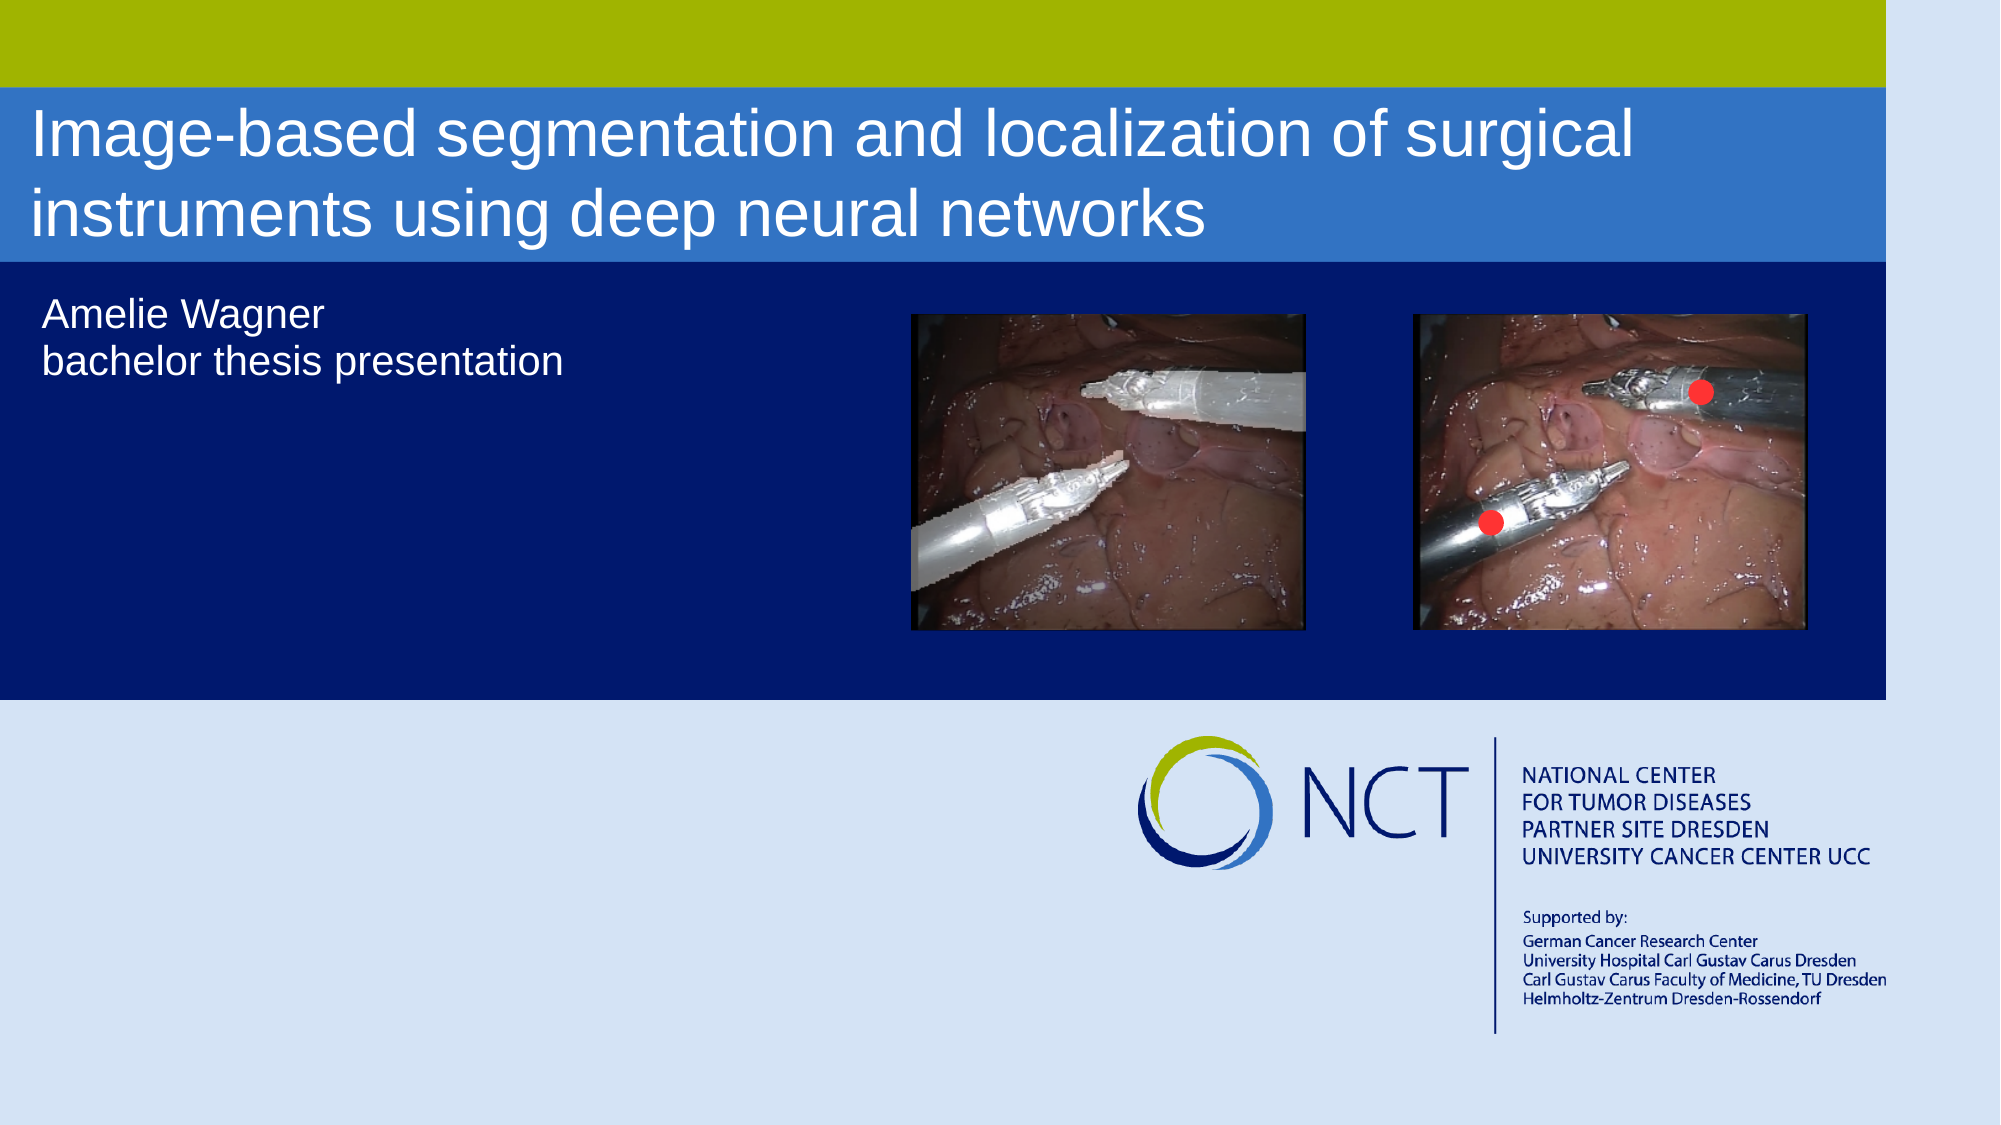

# Image-based segmentation and localization of surgical instruments using deep neural networks
Amelie Wagner
bachelor thesis presentation